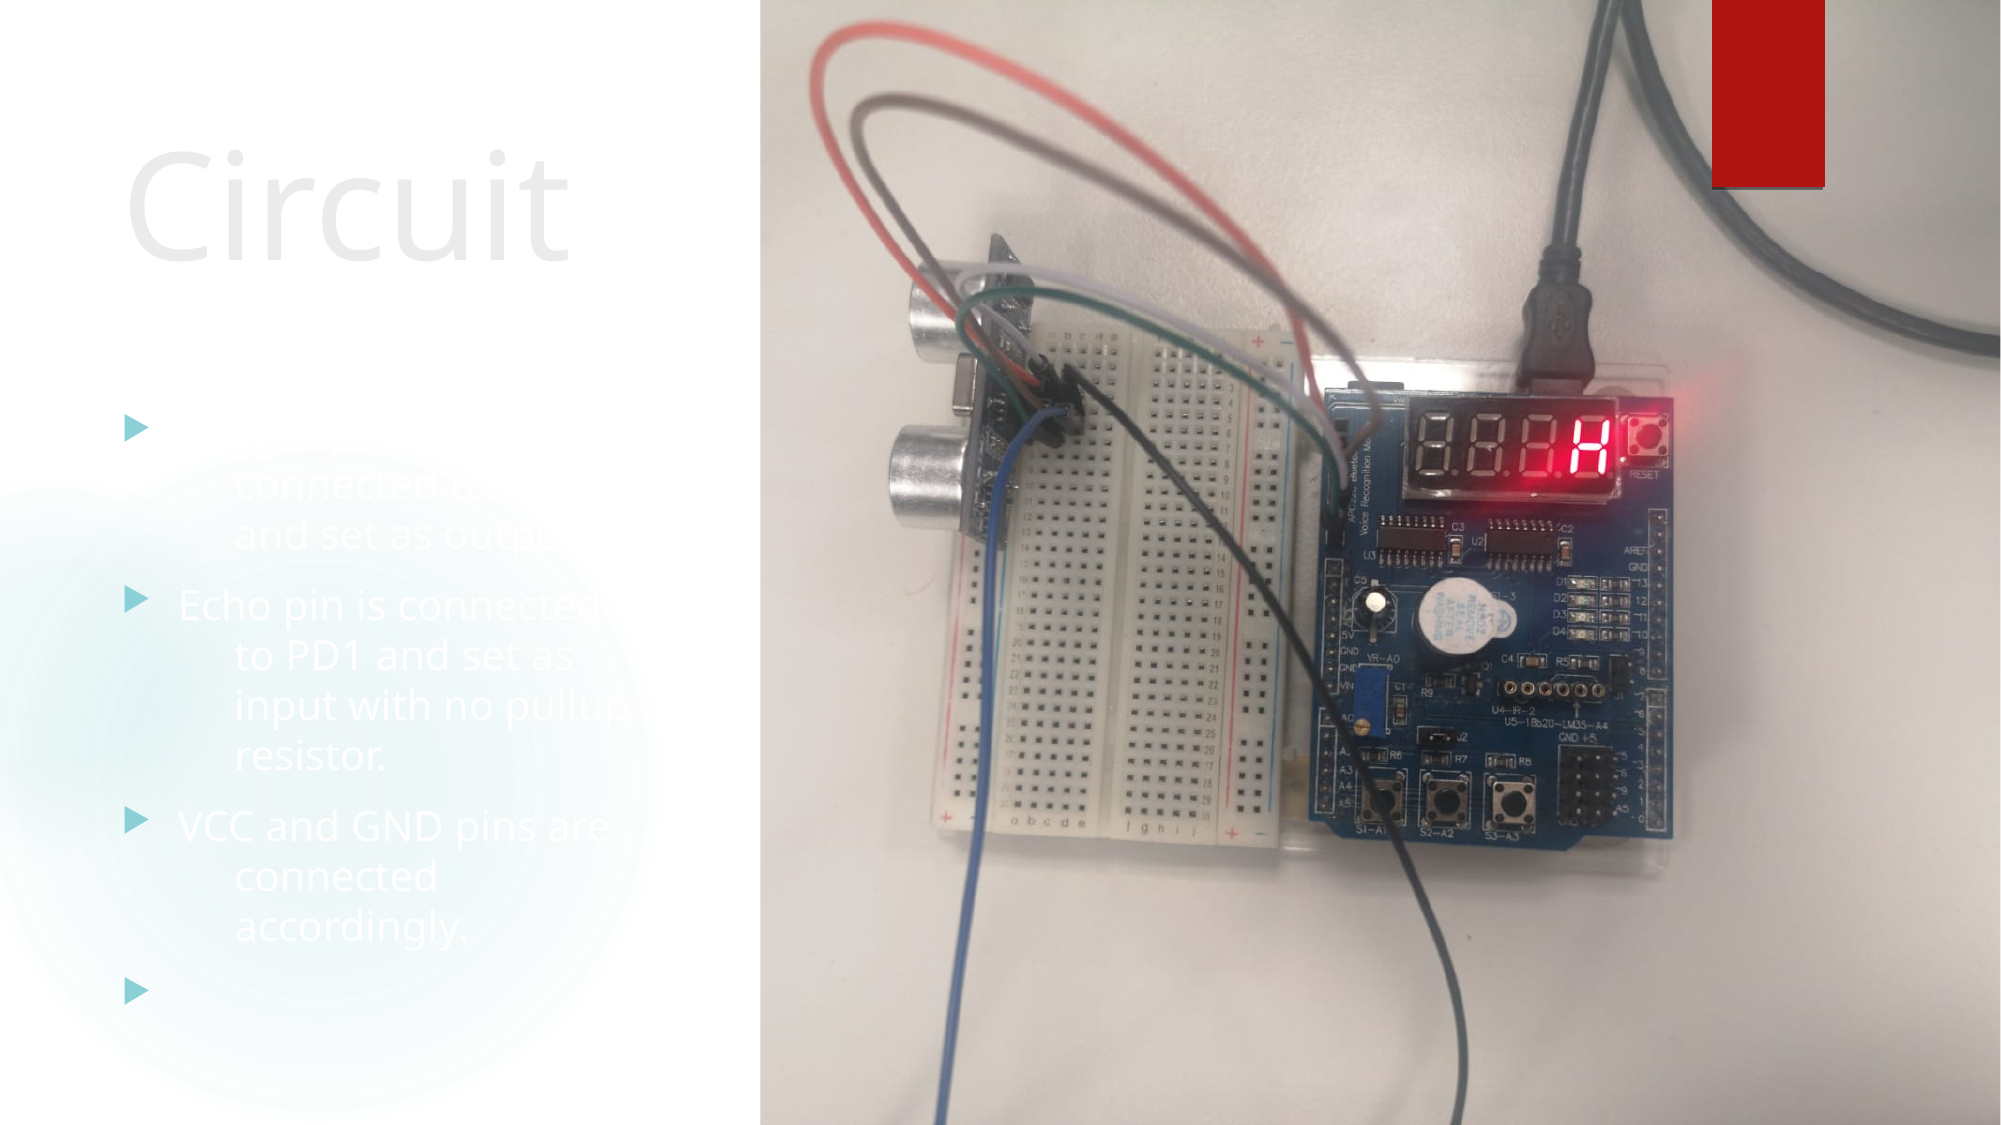

# Circuit
Trigger pin is connected to PD0 and set as output
Echo pin is connected to PD1 and set as input with no pullup resistor.
VCC and GND pins are connected accordingly.